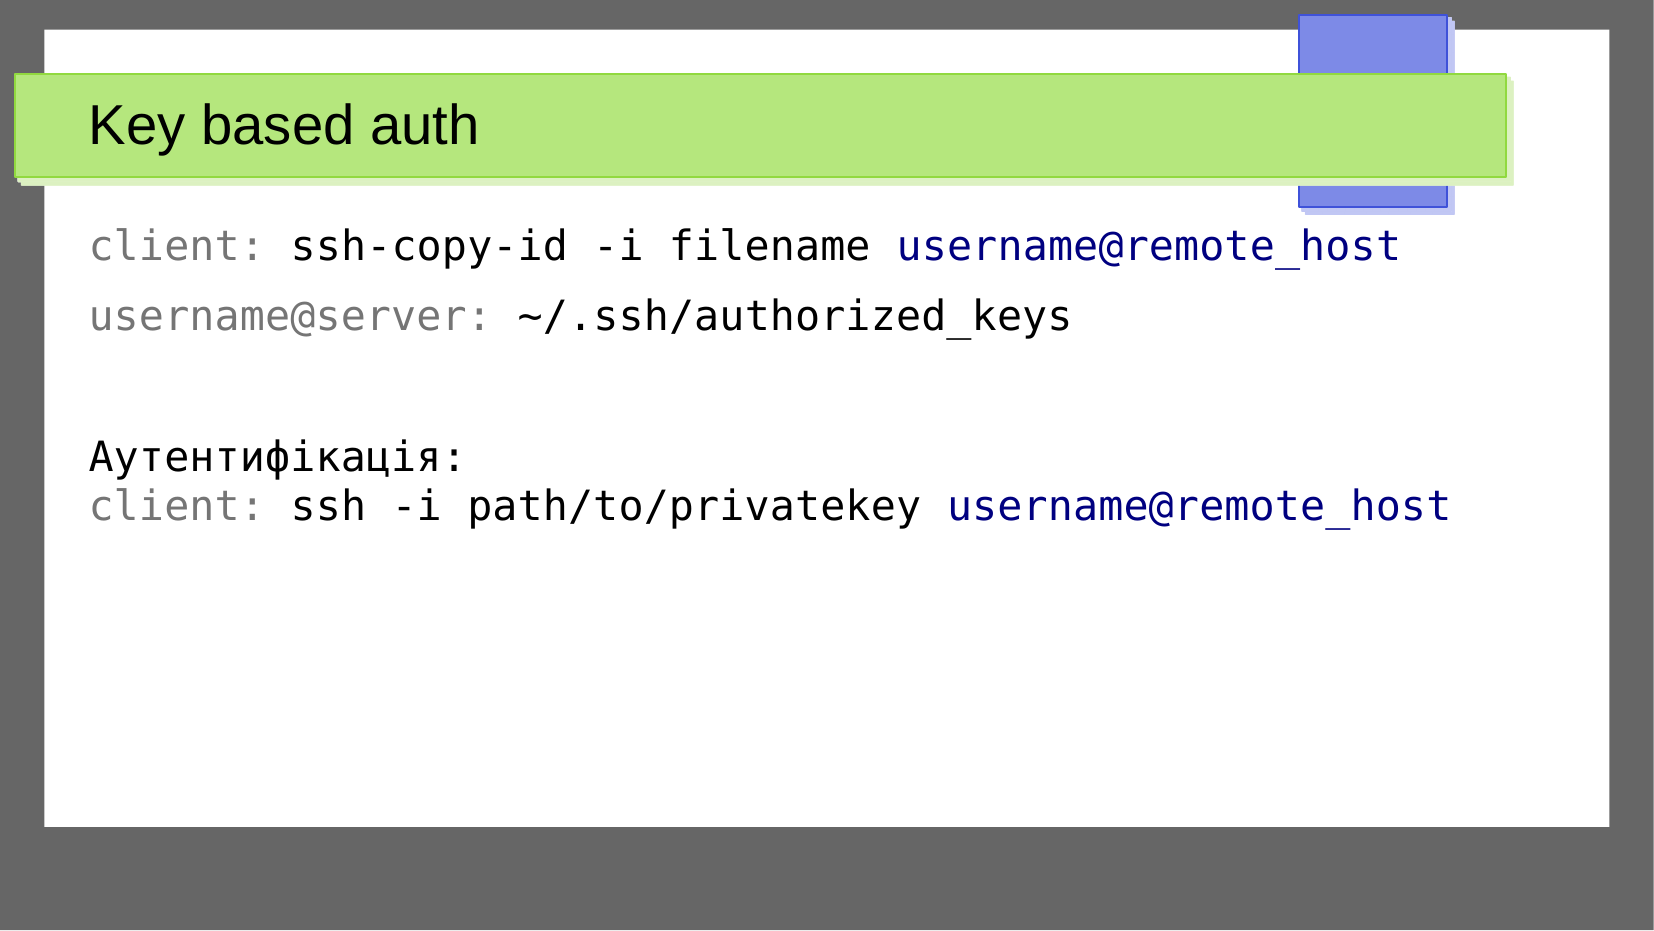

# Key based auth
client: ssh-copy-id -i filename username@remote_host
username@server: ~/.ssh/authorized_keys
Аутентифікація:
client: ssh -i path/to/privatekey username@remote_host